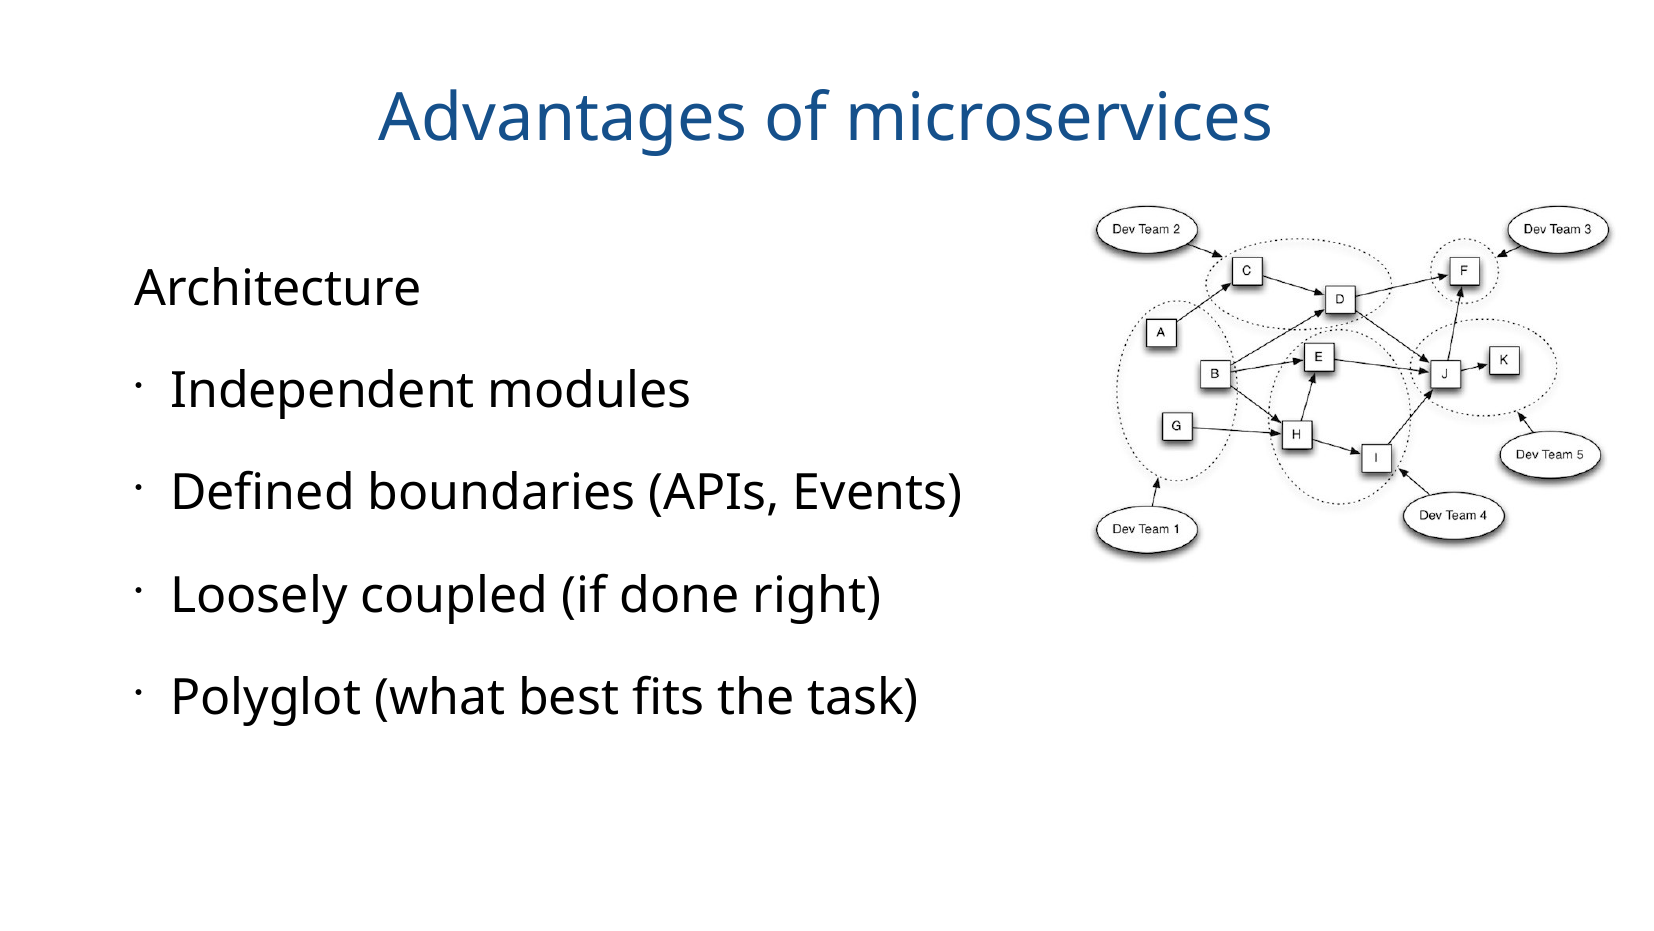

# Advantages of microservices
Architecture
Independent modules
Defined boundaries (APIs, Events)
Loosely coupled (if done right)
Polyglot (what best fits the task)